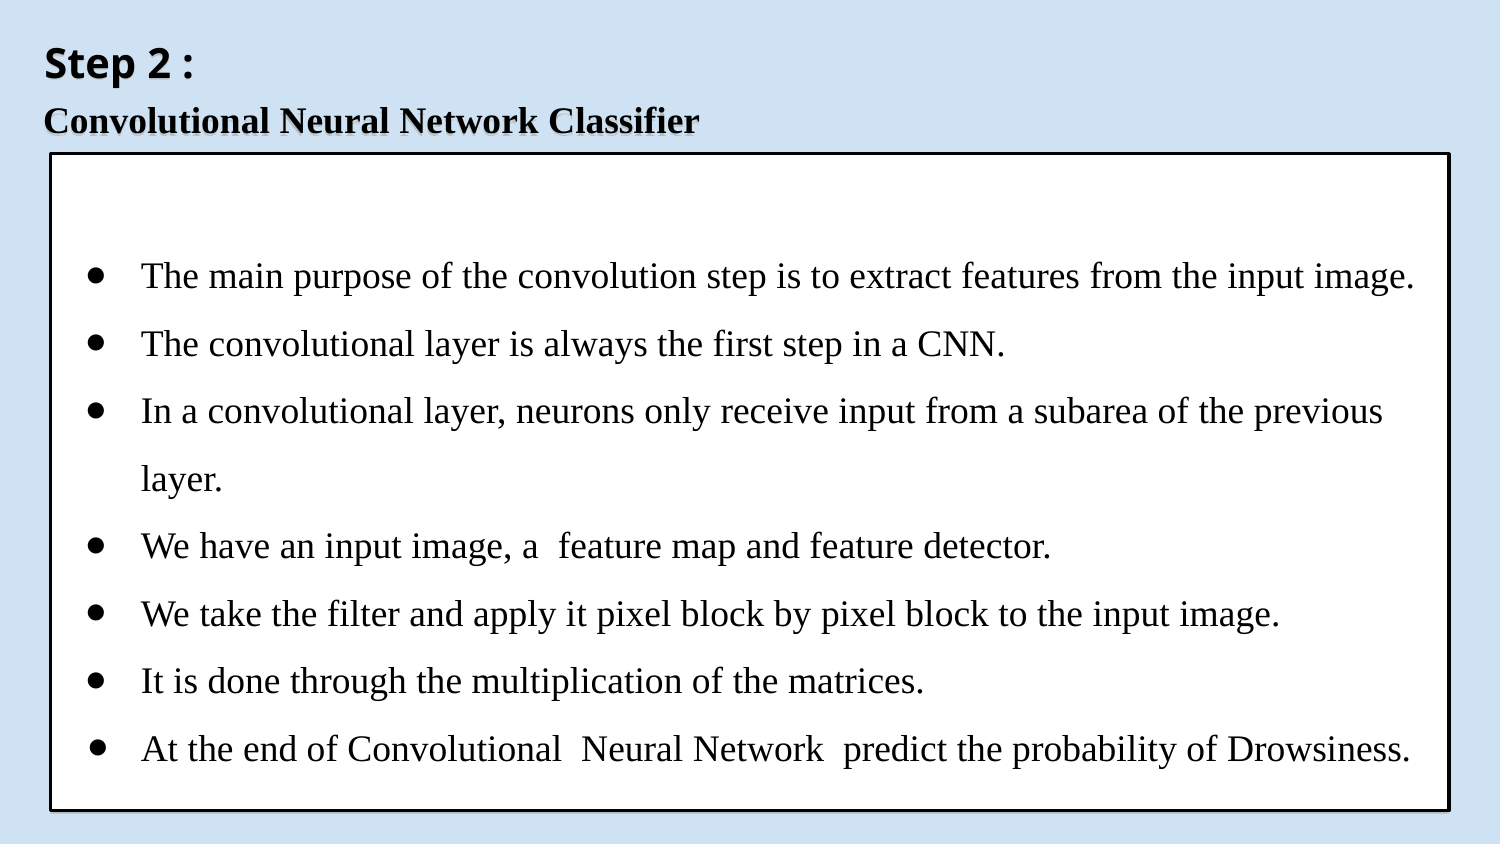

Step 2 :
 Convolutional Neural Network Classifier
The main purpose of the convolution step is to extract features from the input image.
The convolutional layer is always the first step in a CNN.
In a convolutional layer, neurons only receive input from a subarea of the previous layer.
We have an input image, a feature map and feature detector.
We take the filter and apply it pixel block by pixel block to the input image.
It is done through the multiplication of the matrices.
At the end of Convolutional Neural Network predict the probability of Drowsiness.